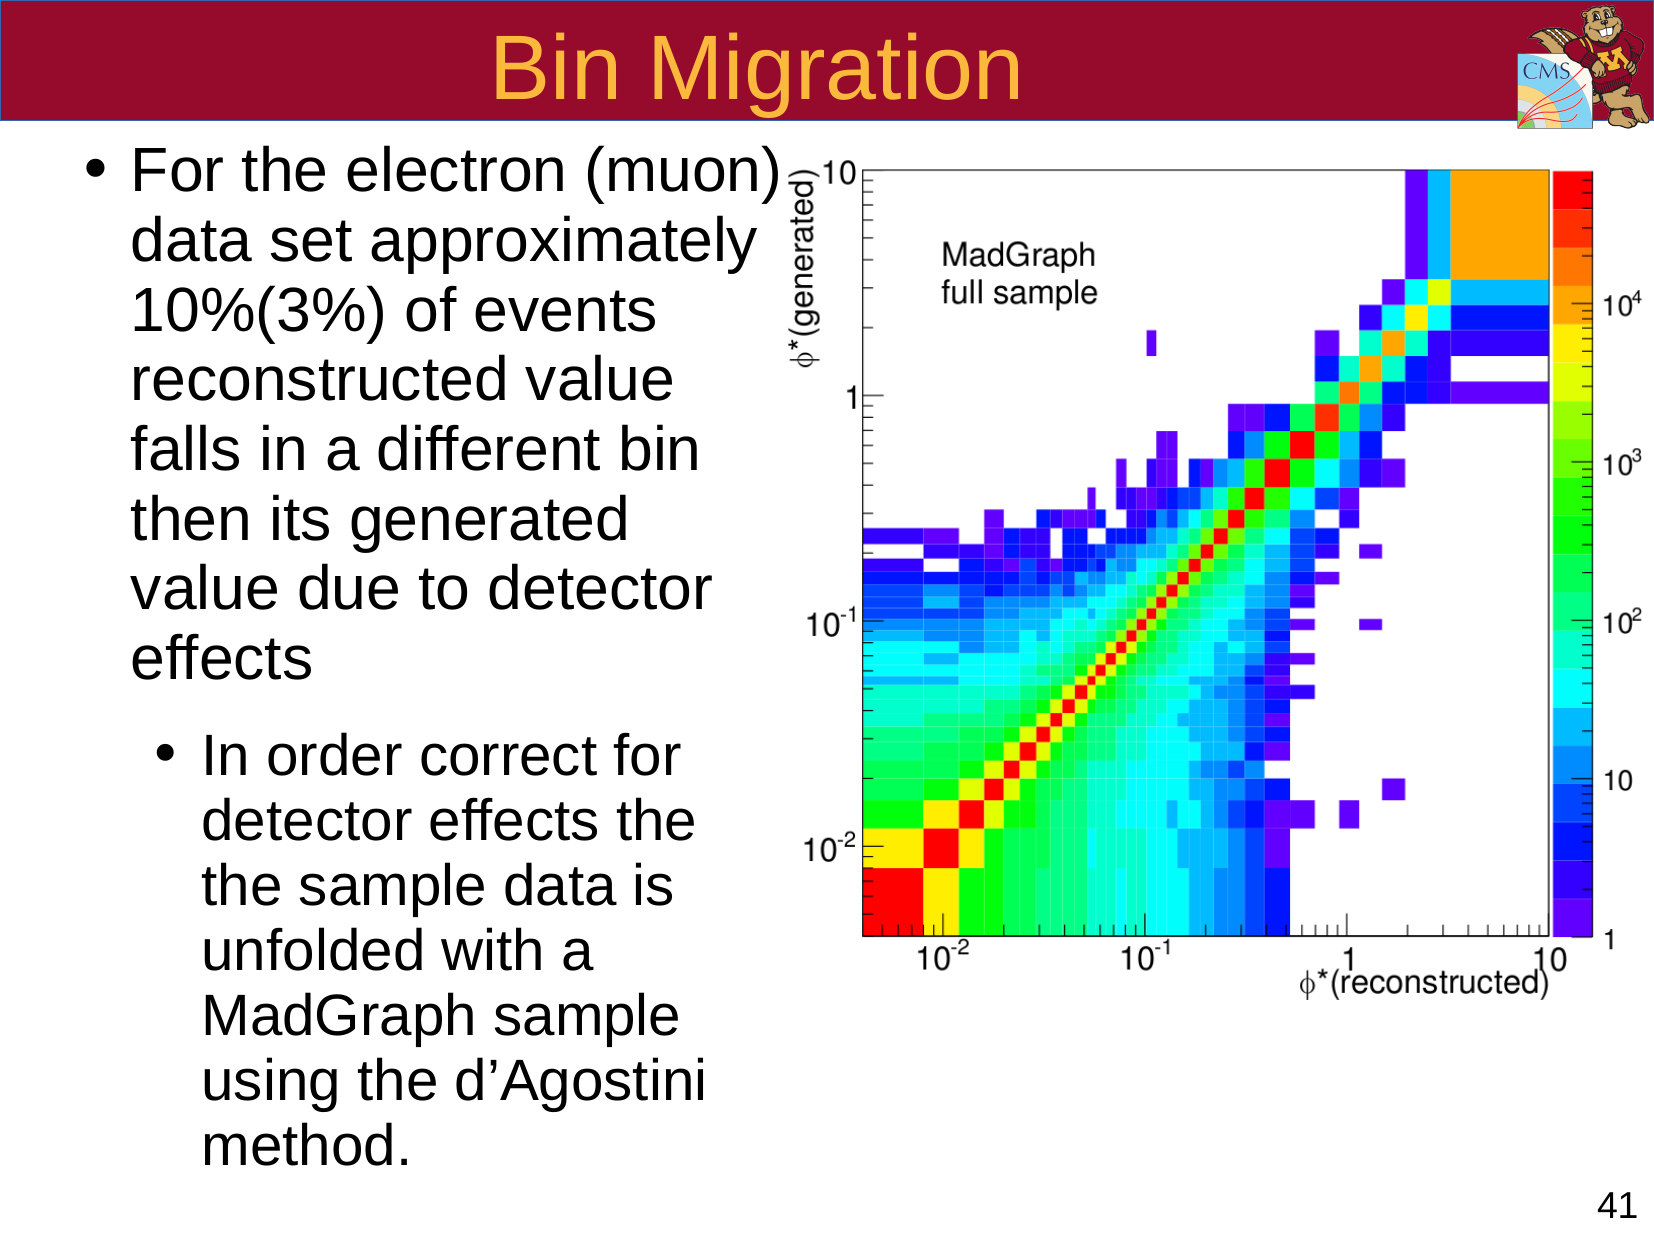

# Bin Migration
For the electron (muon) data set approximately 10%(3%) of events reconstructed value falls in a different bin then its generated value due to detector effects
In order correct for detector effects the the sample data is unfolded with a MadGraph sample using the d’Agostini method.
41